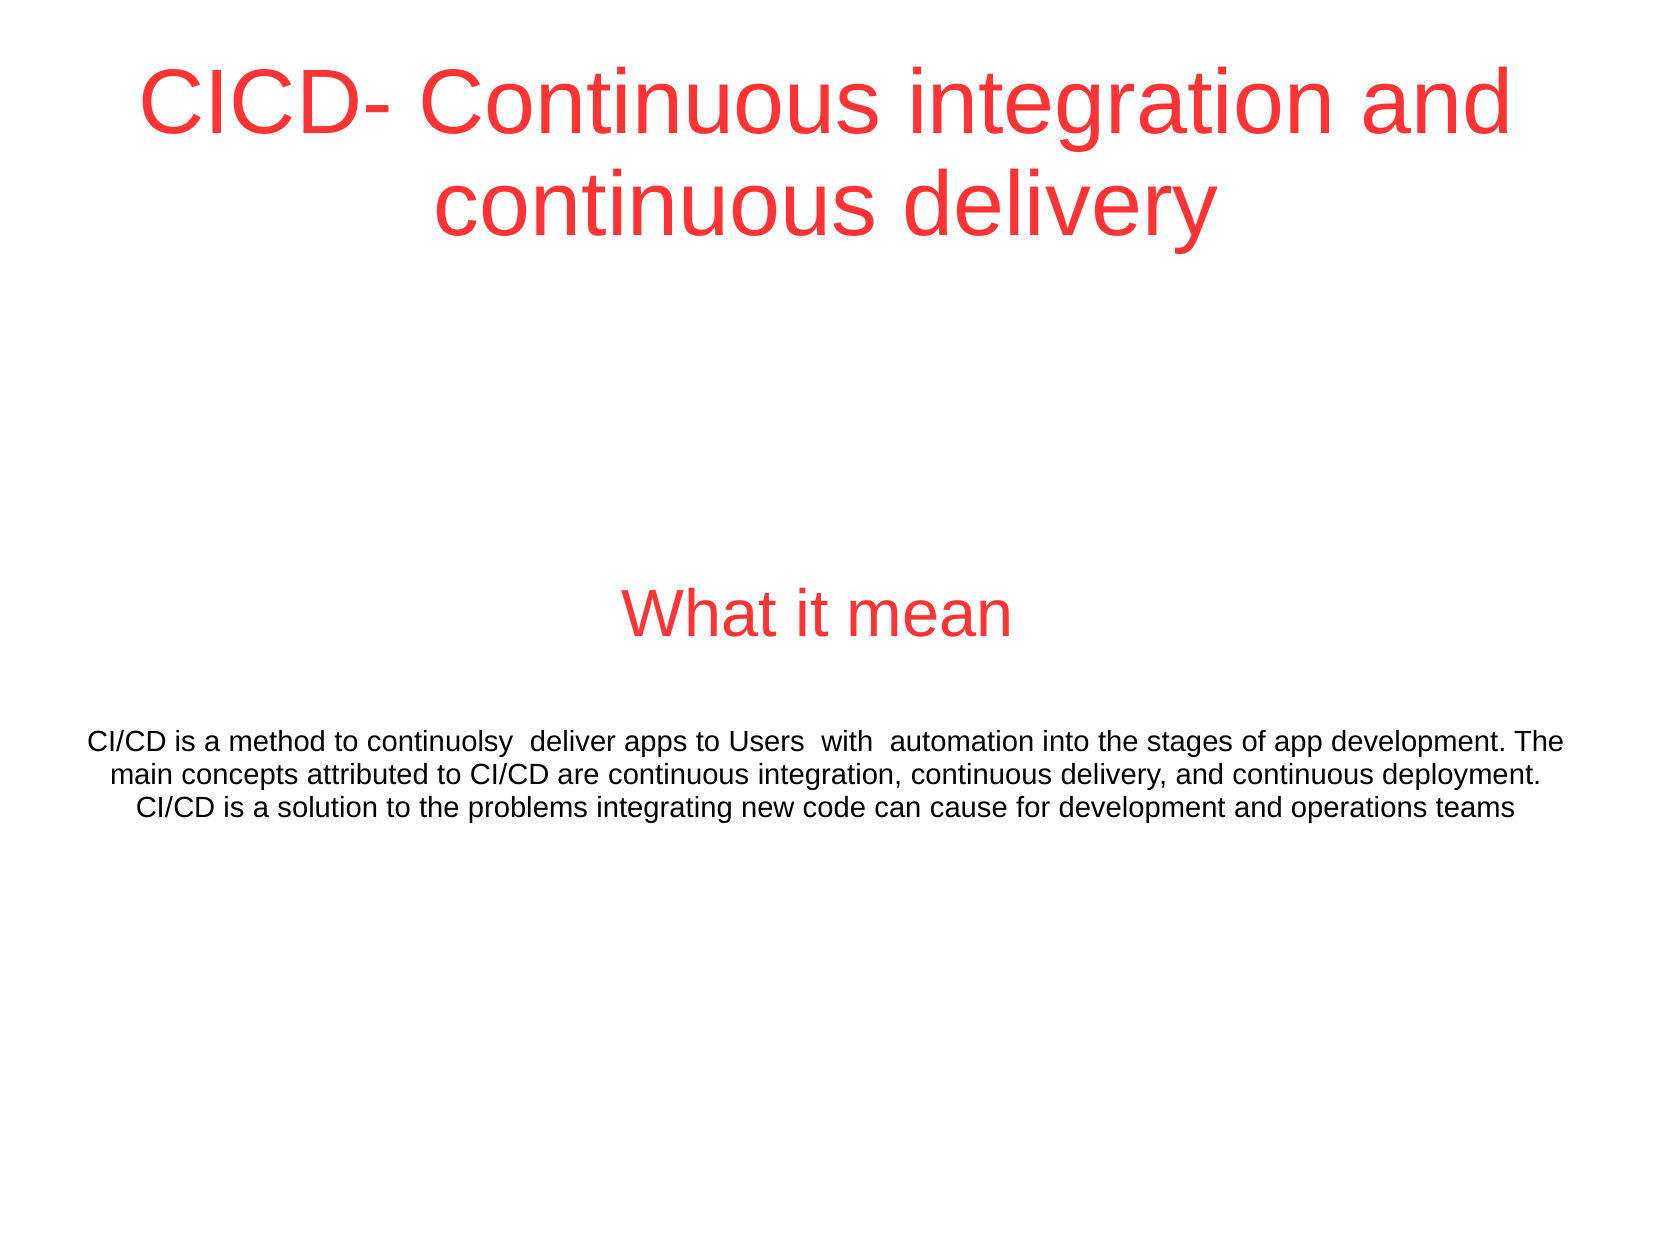

# CICD- Continuous integration and continuous delivery
What it mean
CI/CD is a method to continuolsy deliver apps to Users with automation into the stages of app development. The main concepts attributed to CI/CD are continuous integration, continuous delivery, and continuous deployment. CI/CD is a solution to the problems integrating new code can cause for development and operations teams